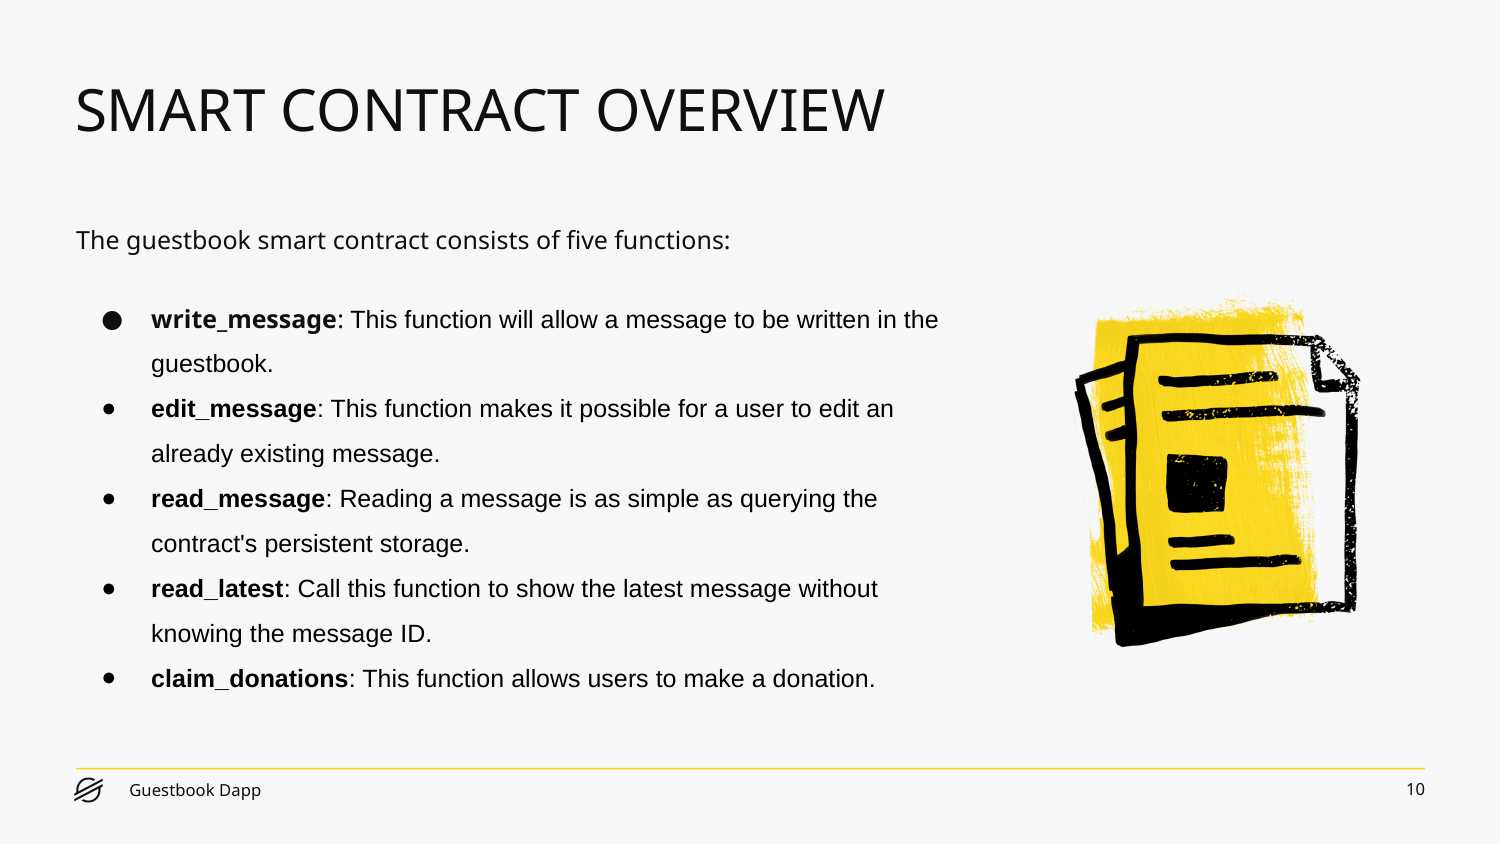

# SMART CONTRACT OVERVIEW
The guestbook smart contract consists of five functions:
write_message: This function will allow a message to be written in the guestbook.
edit_message: This function makes it possible for a user to edit an already existing message.
read_message: Reading a message is as simple as querying the contract's persistent storage.
read_latest: Call this function to show the latest message without knowing the message ID.
claim_donations: This function allows users to make a donation.
Guestbook Dapp